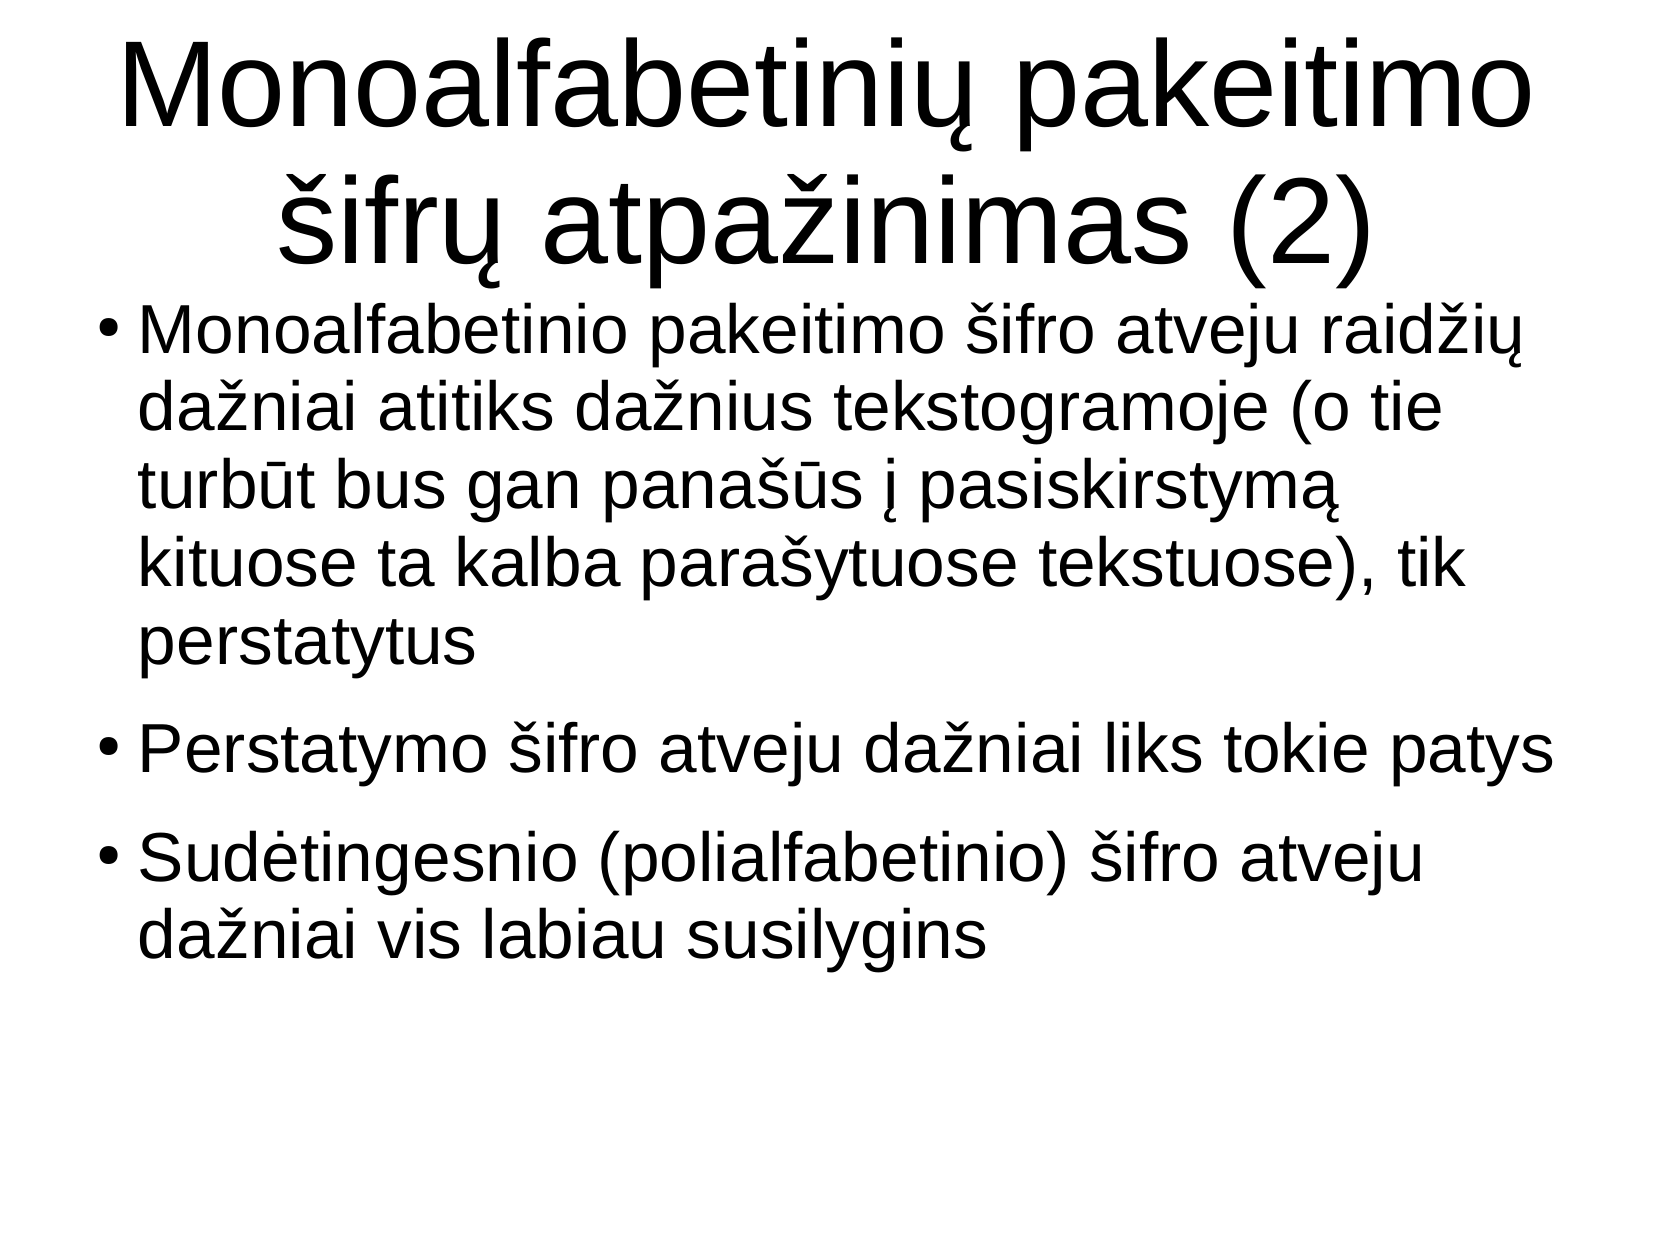

# Monoalfabetinių pakeitimo šifrų atpažinimas (2)
Monoalfabetinio pakeitimo šifro atveju raidžių dažniai atitiks dažnius tekstogramoje (o tie turbūt bus gan panašūs į pasiskirstymą kituose ta kalba parašytuose tekstuose), tik perstatytus
Perstatymo šifro atveju dažniai liks tokie patys
Sudėtingesnio (polialfabetinio) šifro atveju dažniai vis labiau susilygins